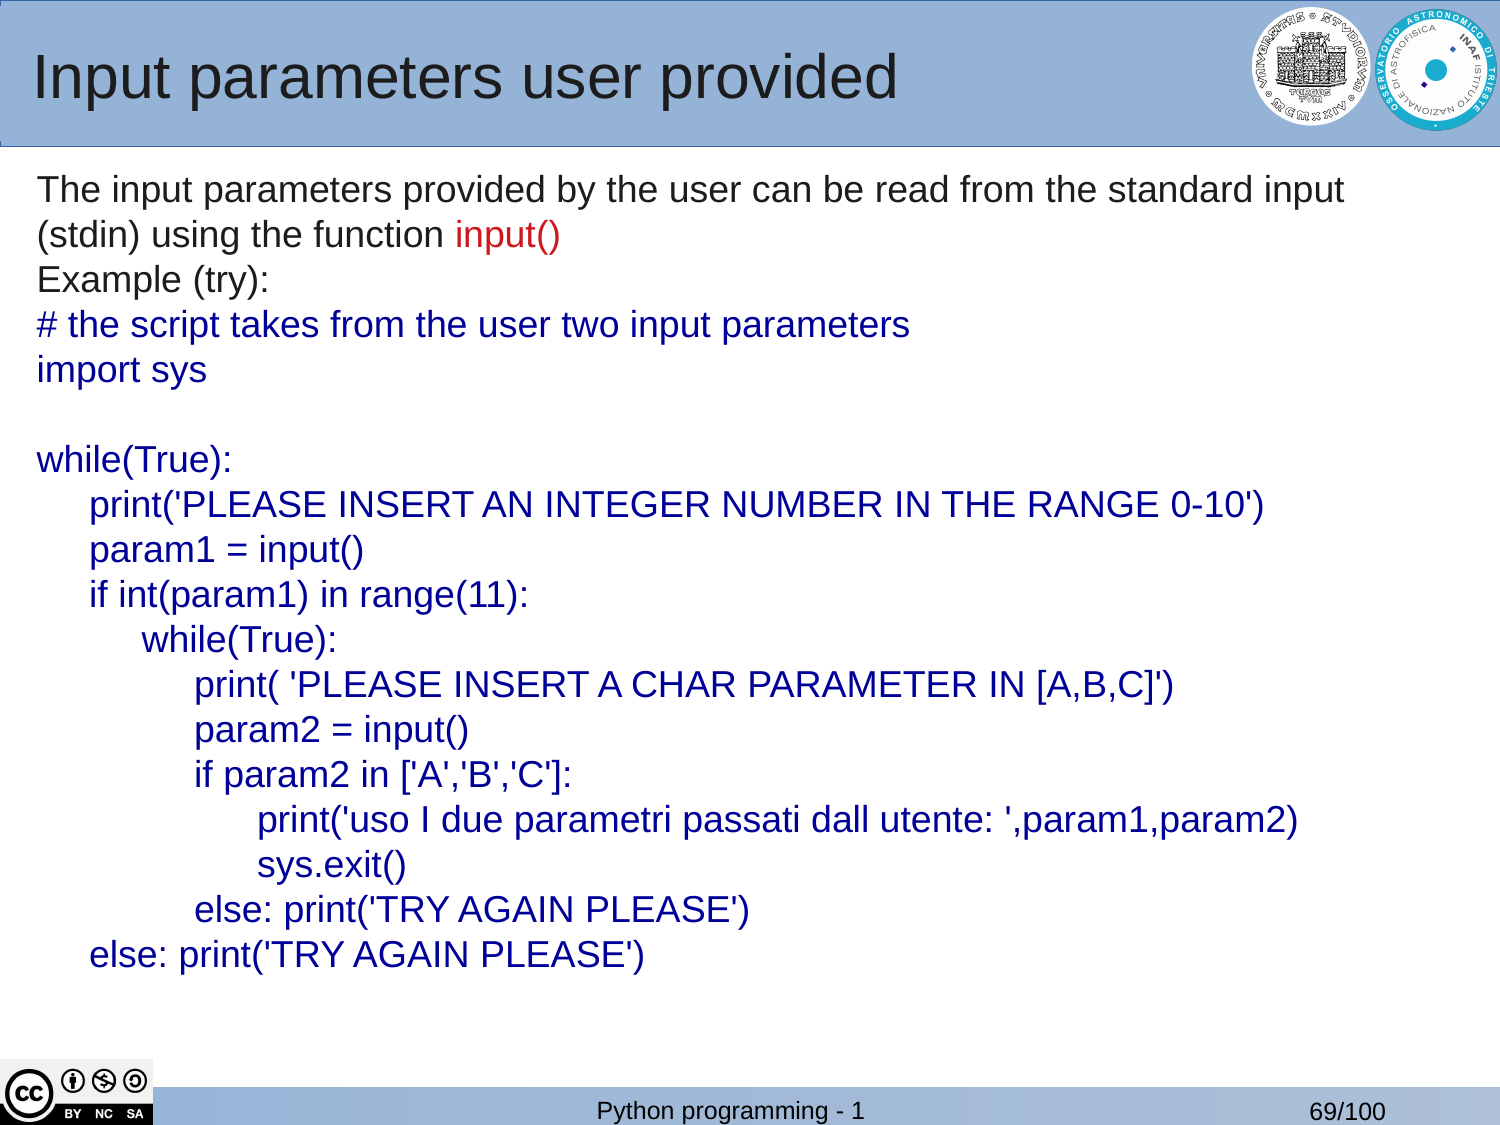

Input parameters user provided
# The input parameters provided by the user can be read from the standard input (stdin) using the function input()
Example (try):
# the script takes from the user two input parameters
import sys
while(True):
 print('PLEASE INSERT AN INTEGER NUMBER IN THE RANGE 0-10')
 param1 = input()
 if int(param1) in range(11):
 while(True):
 print( 'PLEASE INSERT A CHAR PARAMETER IN [A,B,C]')
 param2 = input()
 if param2 in ['A','B','C']:
 print('uso I due parametri passati dall utente: ',param1,param2)
 sys.exit()
 else: print('TRY AGAIN PLEASE')
 else: print('TRY AGAIN PLEASE')